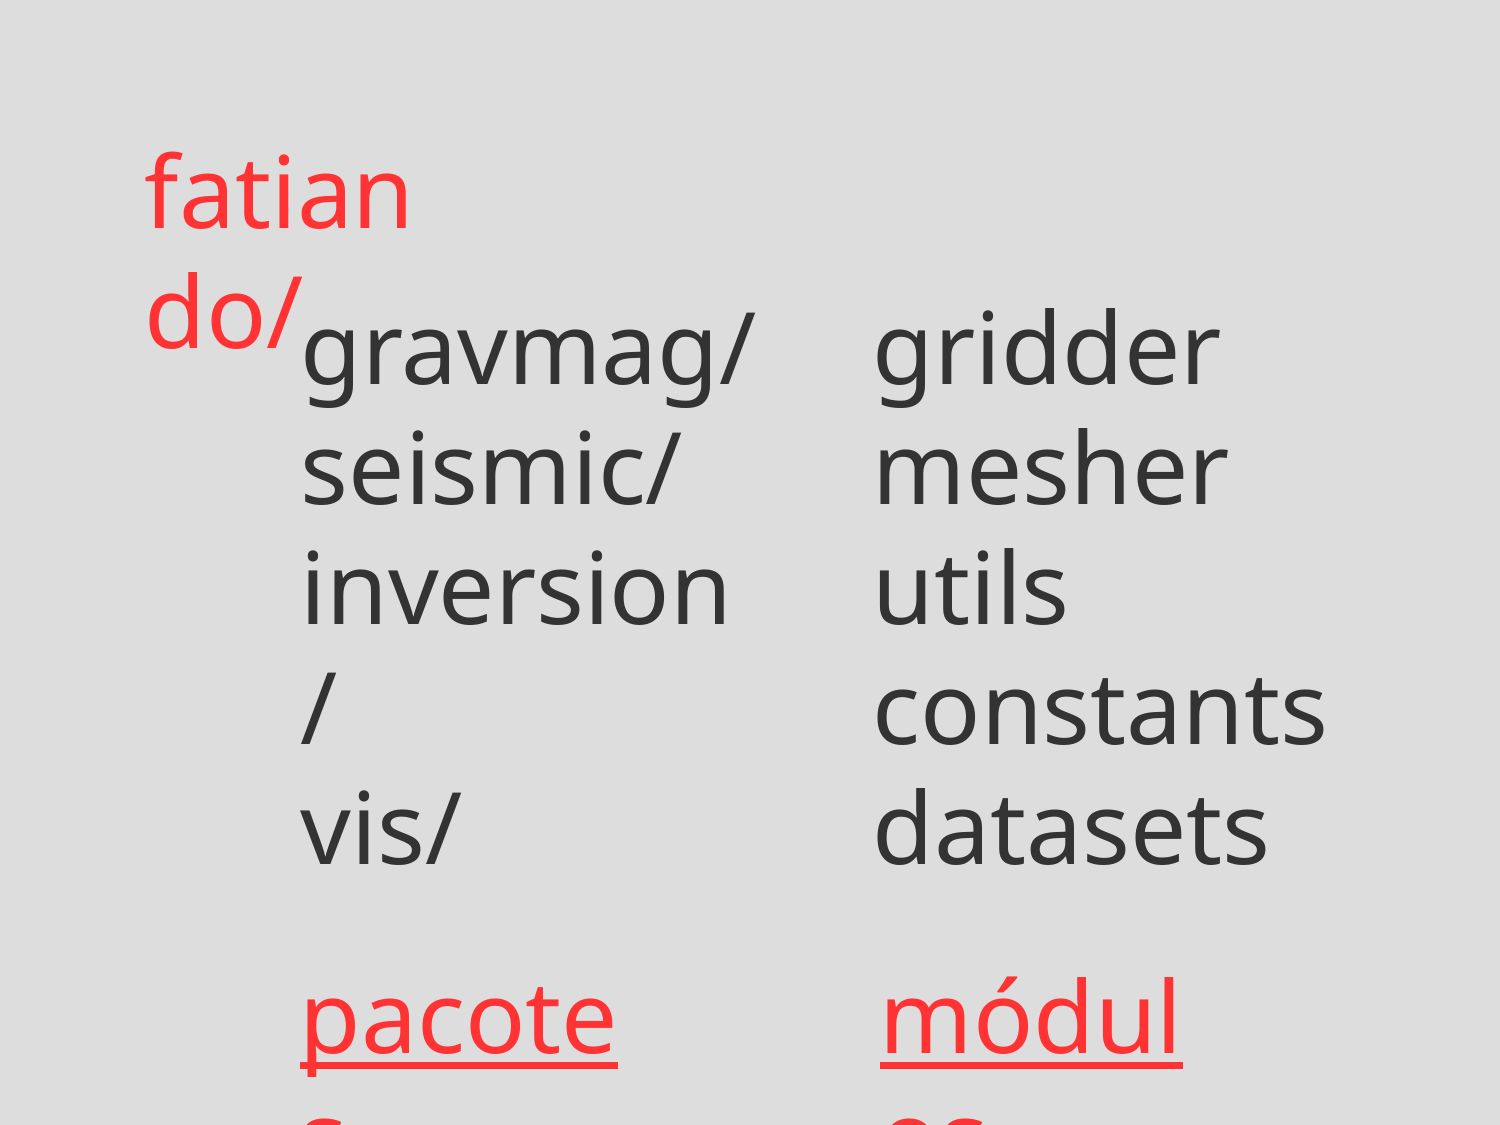

# fatiando/
gravmag/
seismic/
inversion/
vis/
gridder
mesher
utils
constants
datasets
pacotes
módulos